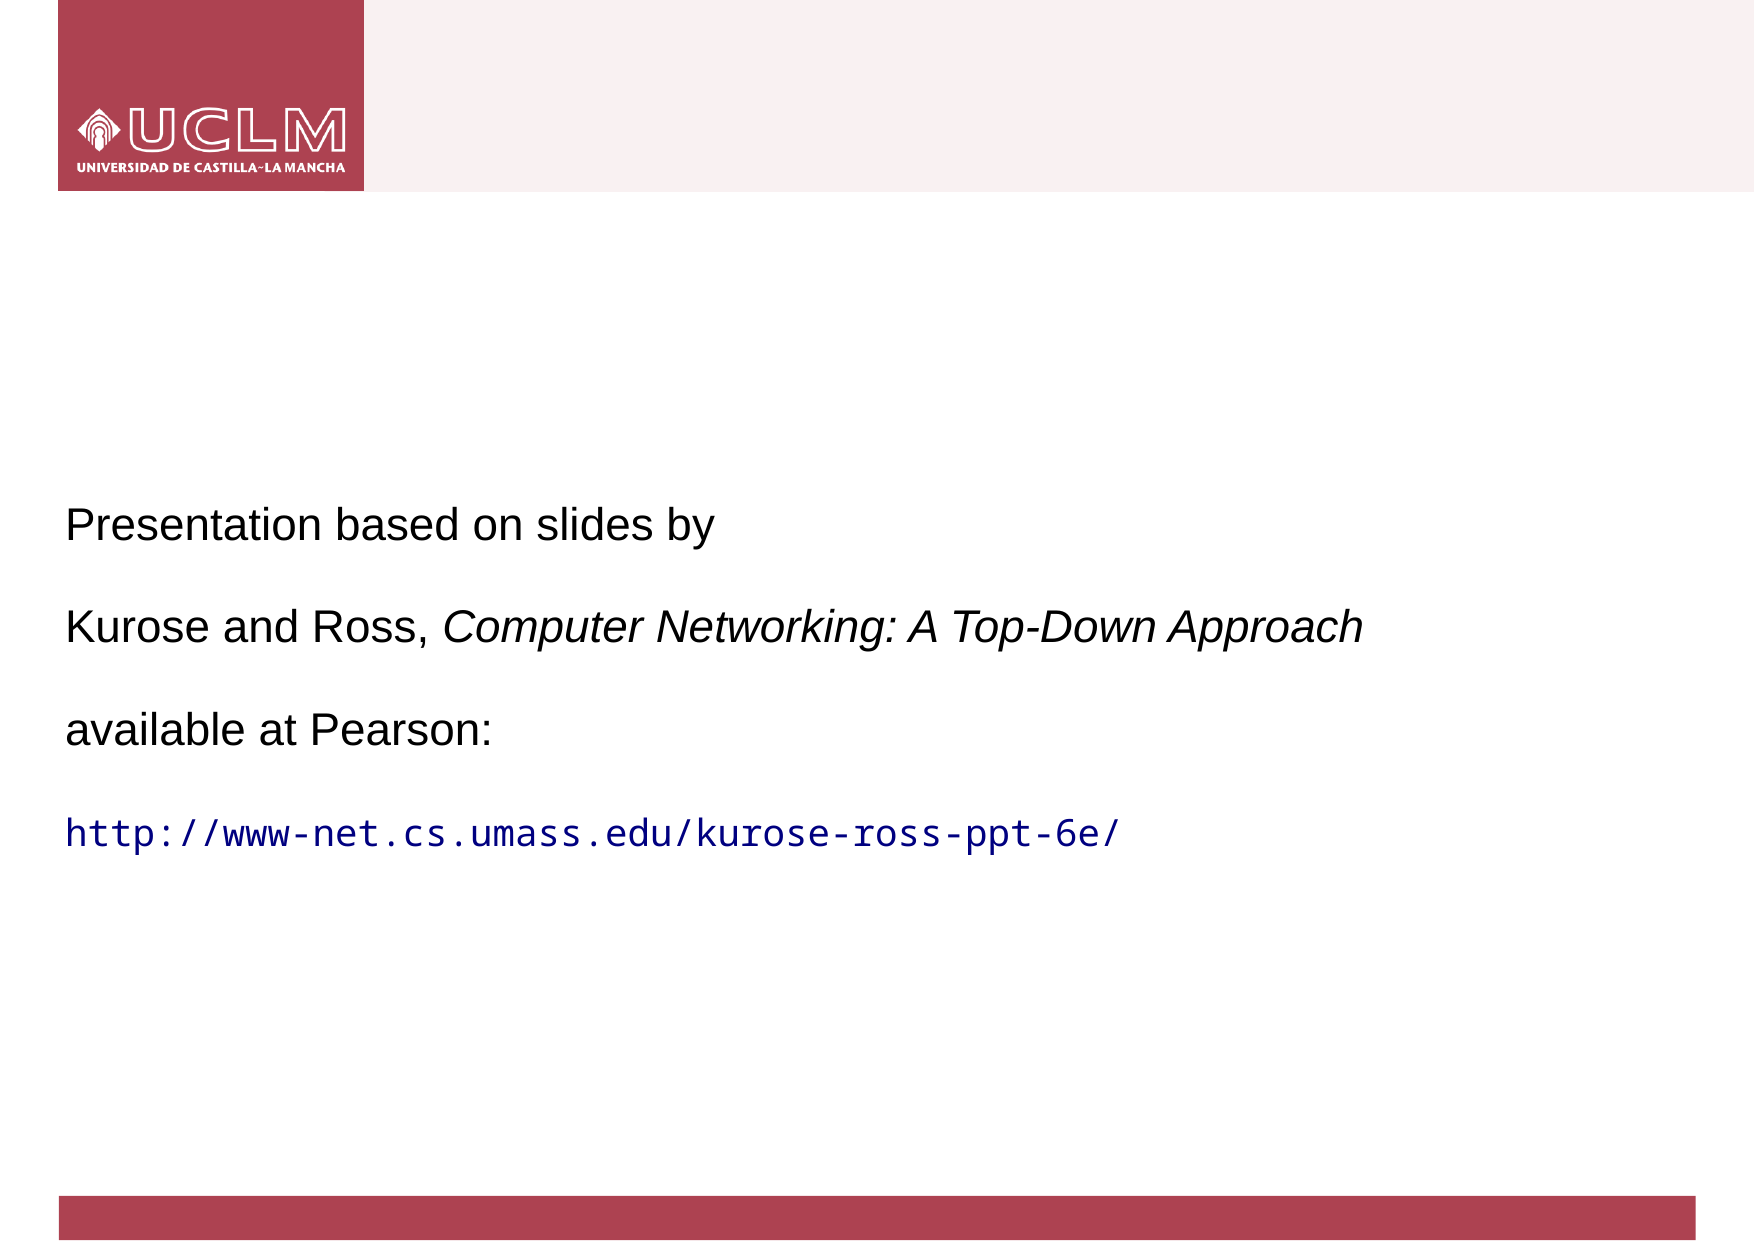

# Presentation based on slides by
Kurose and Ross, Computer Networking: A Top-Down Approach
available at Pearson:
http://www-net.cs.umass.edu/kurose-ross-ppt-6e/